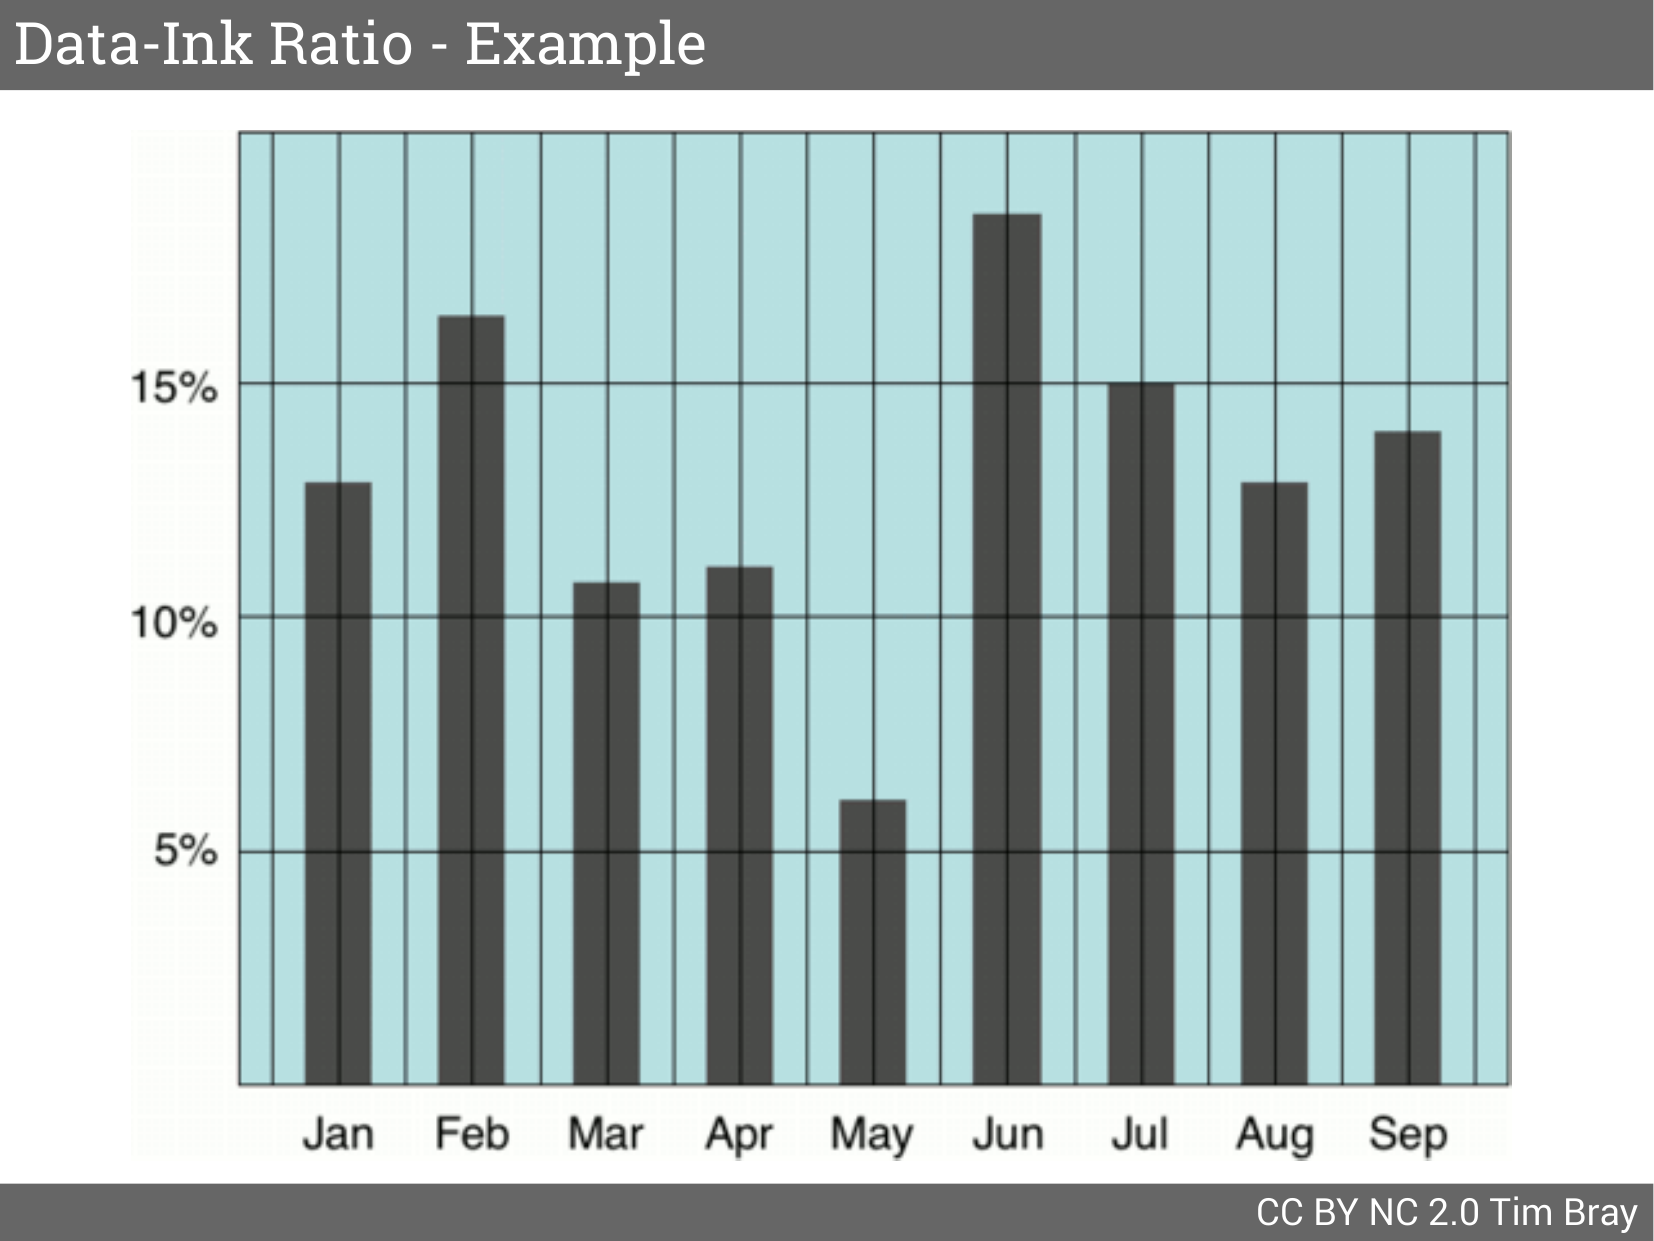

Data-Ink Ratio - Example
CC BY NC 2.0 Tim Bray